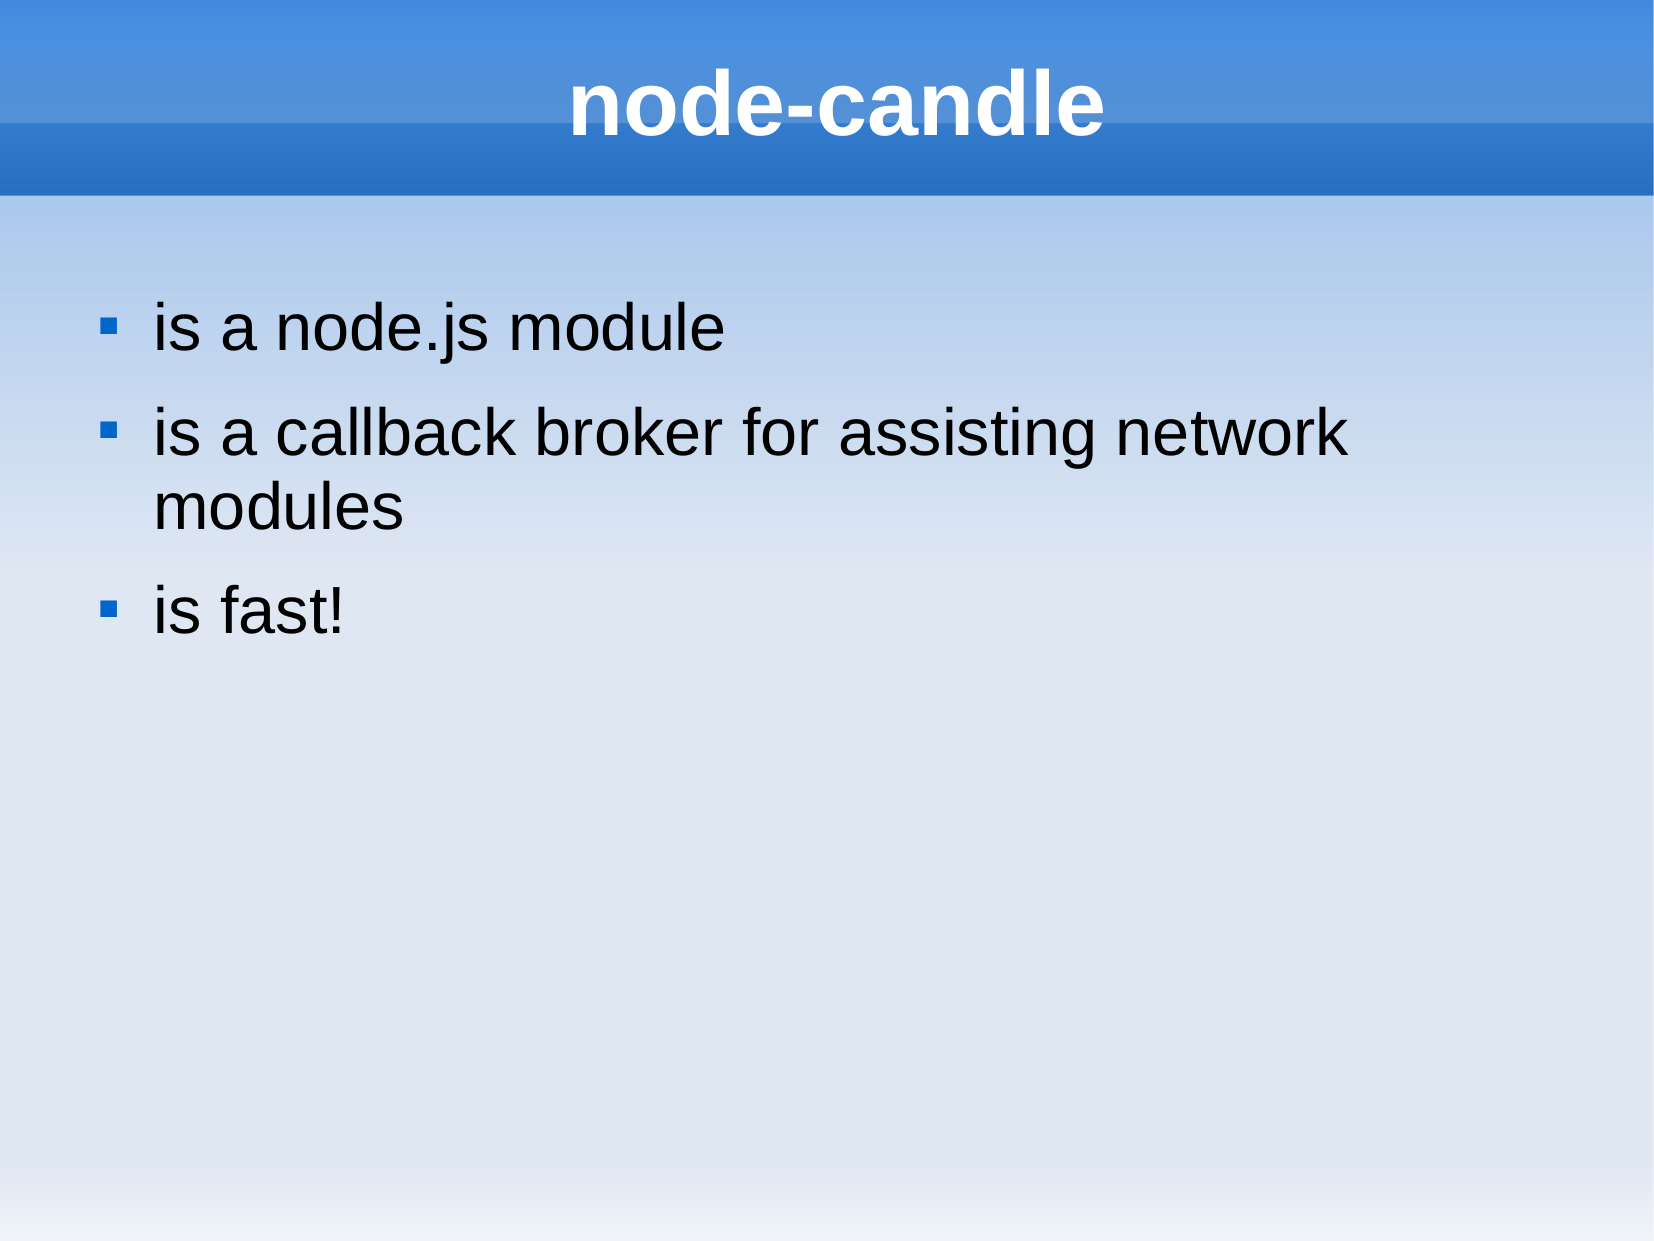

# node-candle
is a node.js module
is a callback broker for assisting network modules
is fast!